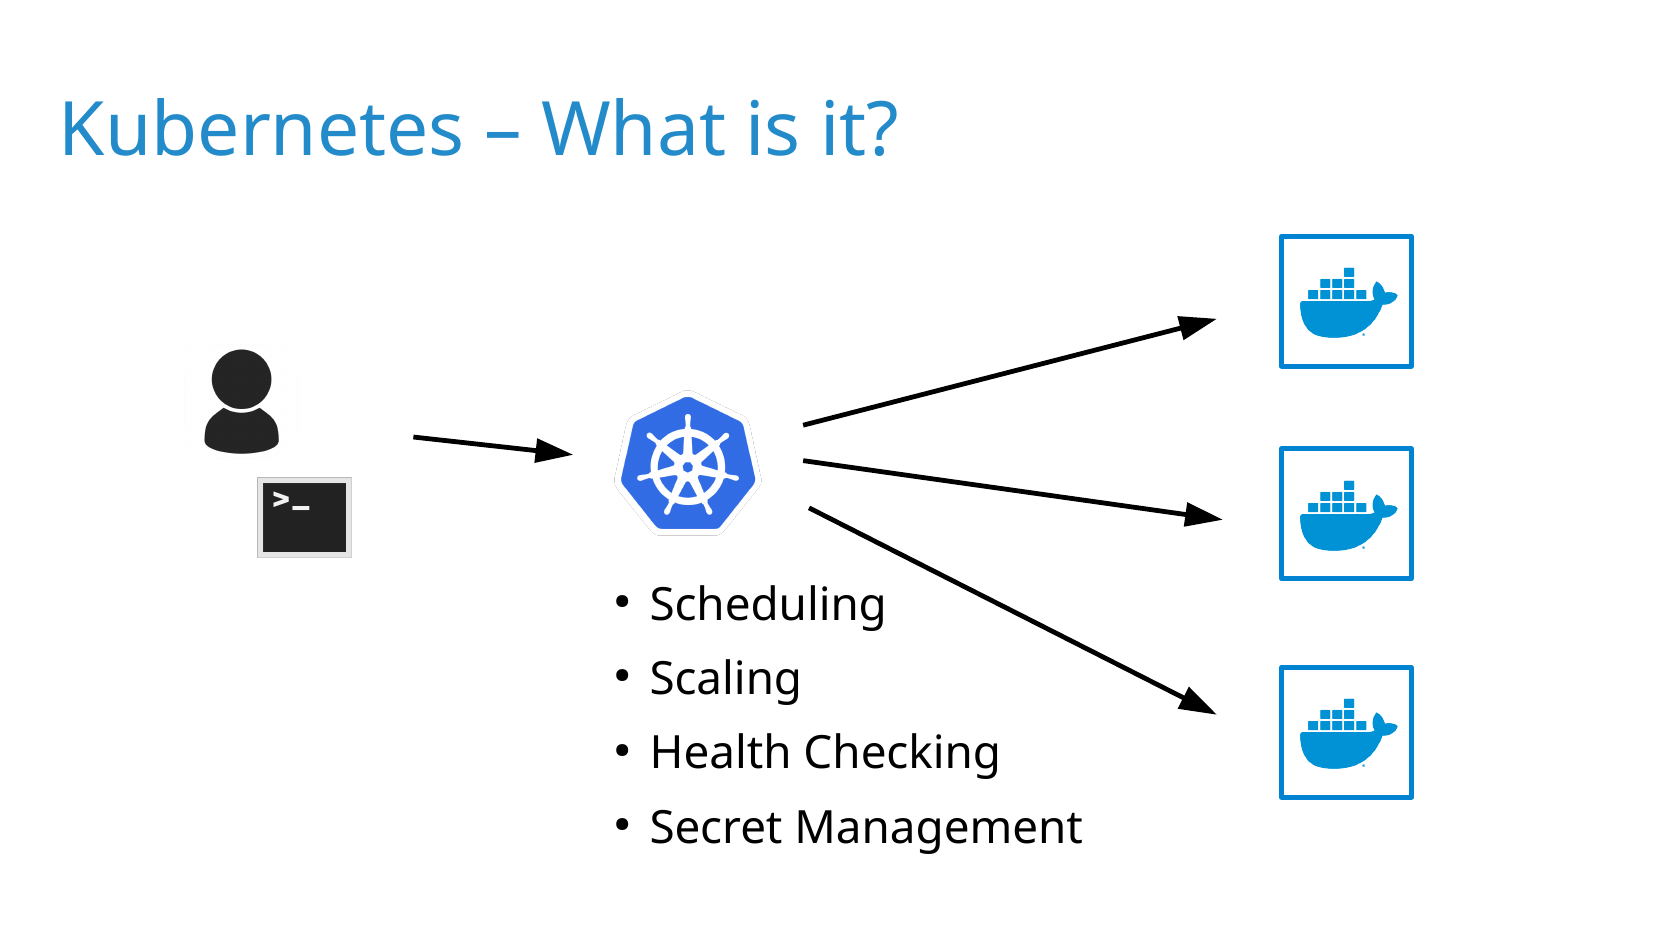

# Kubernetes – What is it?
Scheduling
Scaling
Health Checking
Secret Management